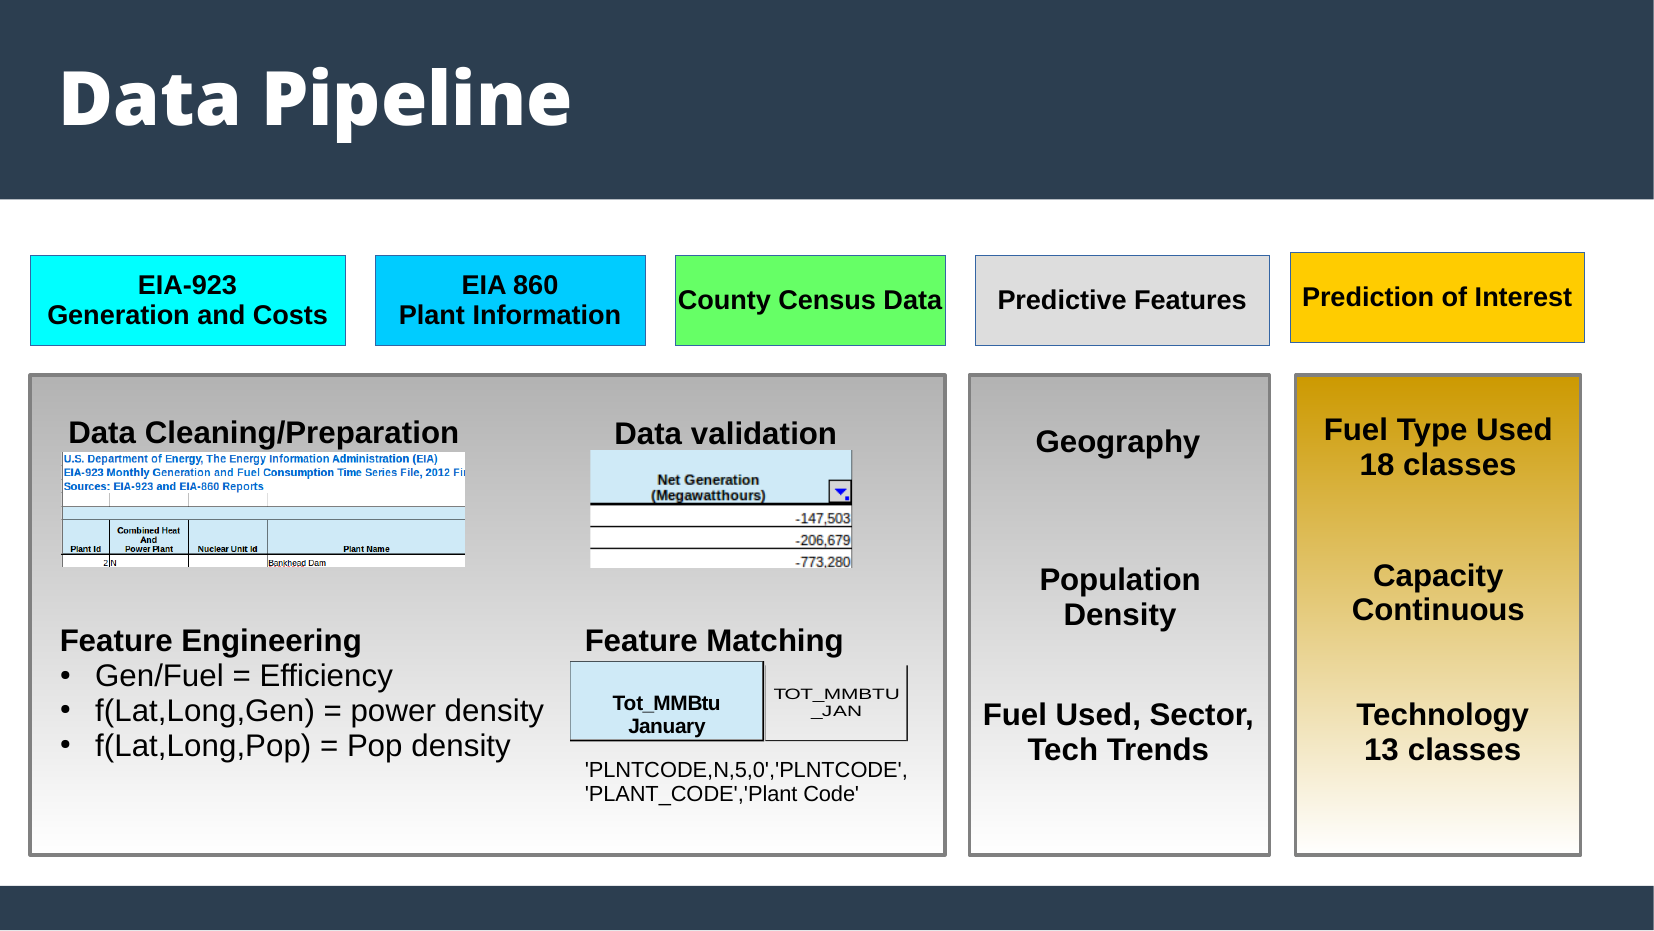

# Data Pipeline
Prediction of Interest
EIA-923
Generation and Costs
EIA 860
Plant Information
County Census Data
Predictive Features
Fuel Type Used
18 classes
Data Cleaning/Preparation
Data validation
Geography
Capacity
Continuous
Population Density
Feature Engineering
Gen/Fuel = Efficiency
f(Lat,Long,Gen) = power density
f(Lat,Long,Pop) = Pop density
Feature Matching
Fuel Used, Sector, Tech Trends
Technology
13 classes
'PLNTCODE,N,5,0','PLNTCODE',
'PLANT_CODE','Plant Code'